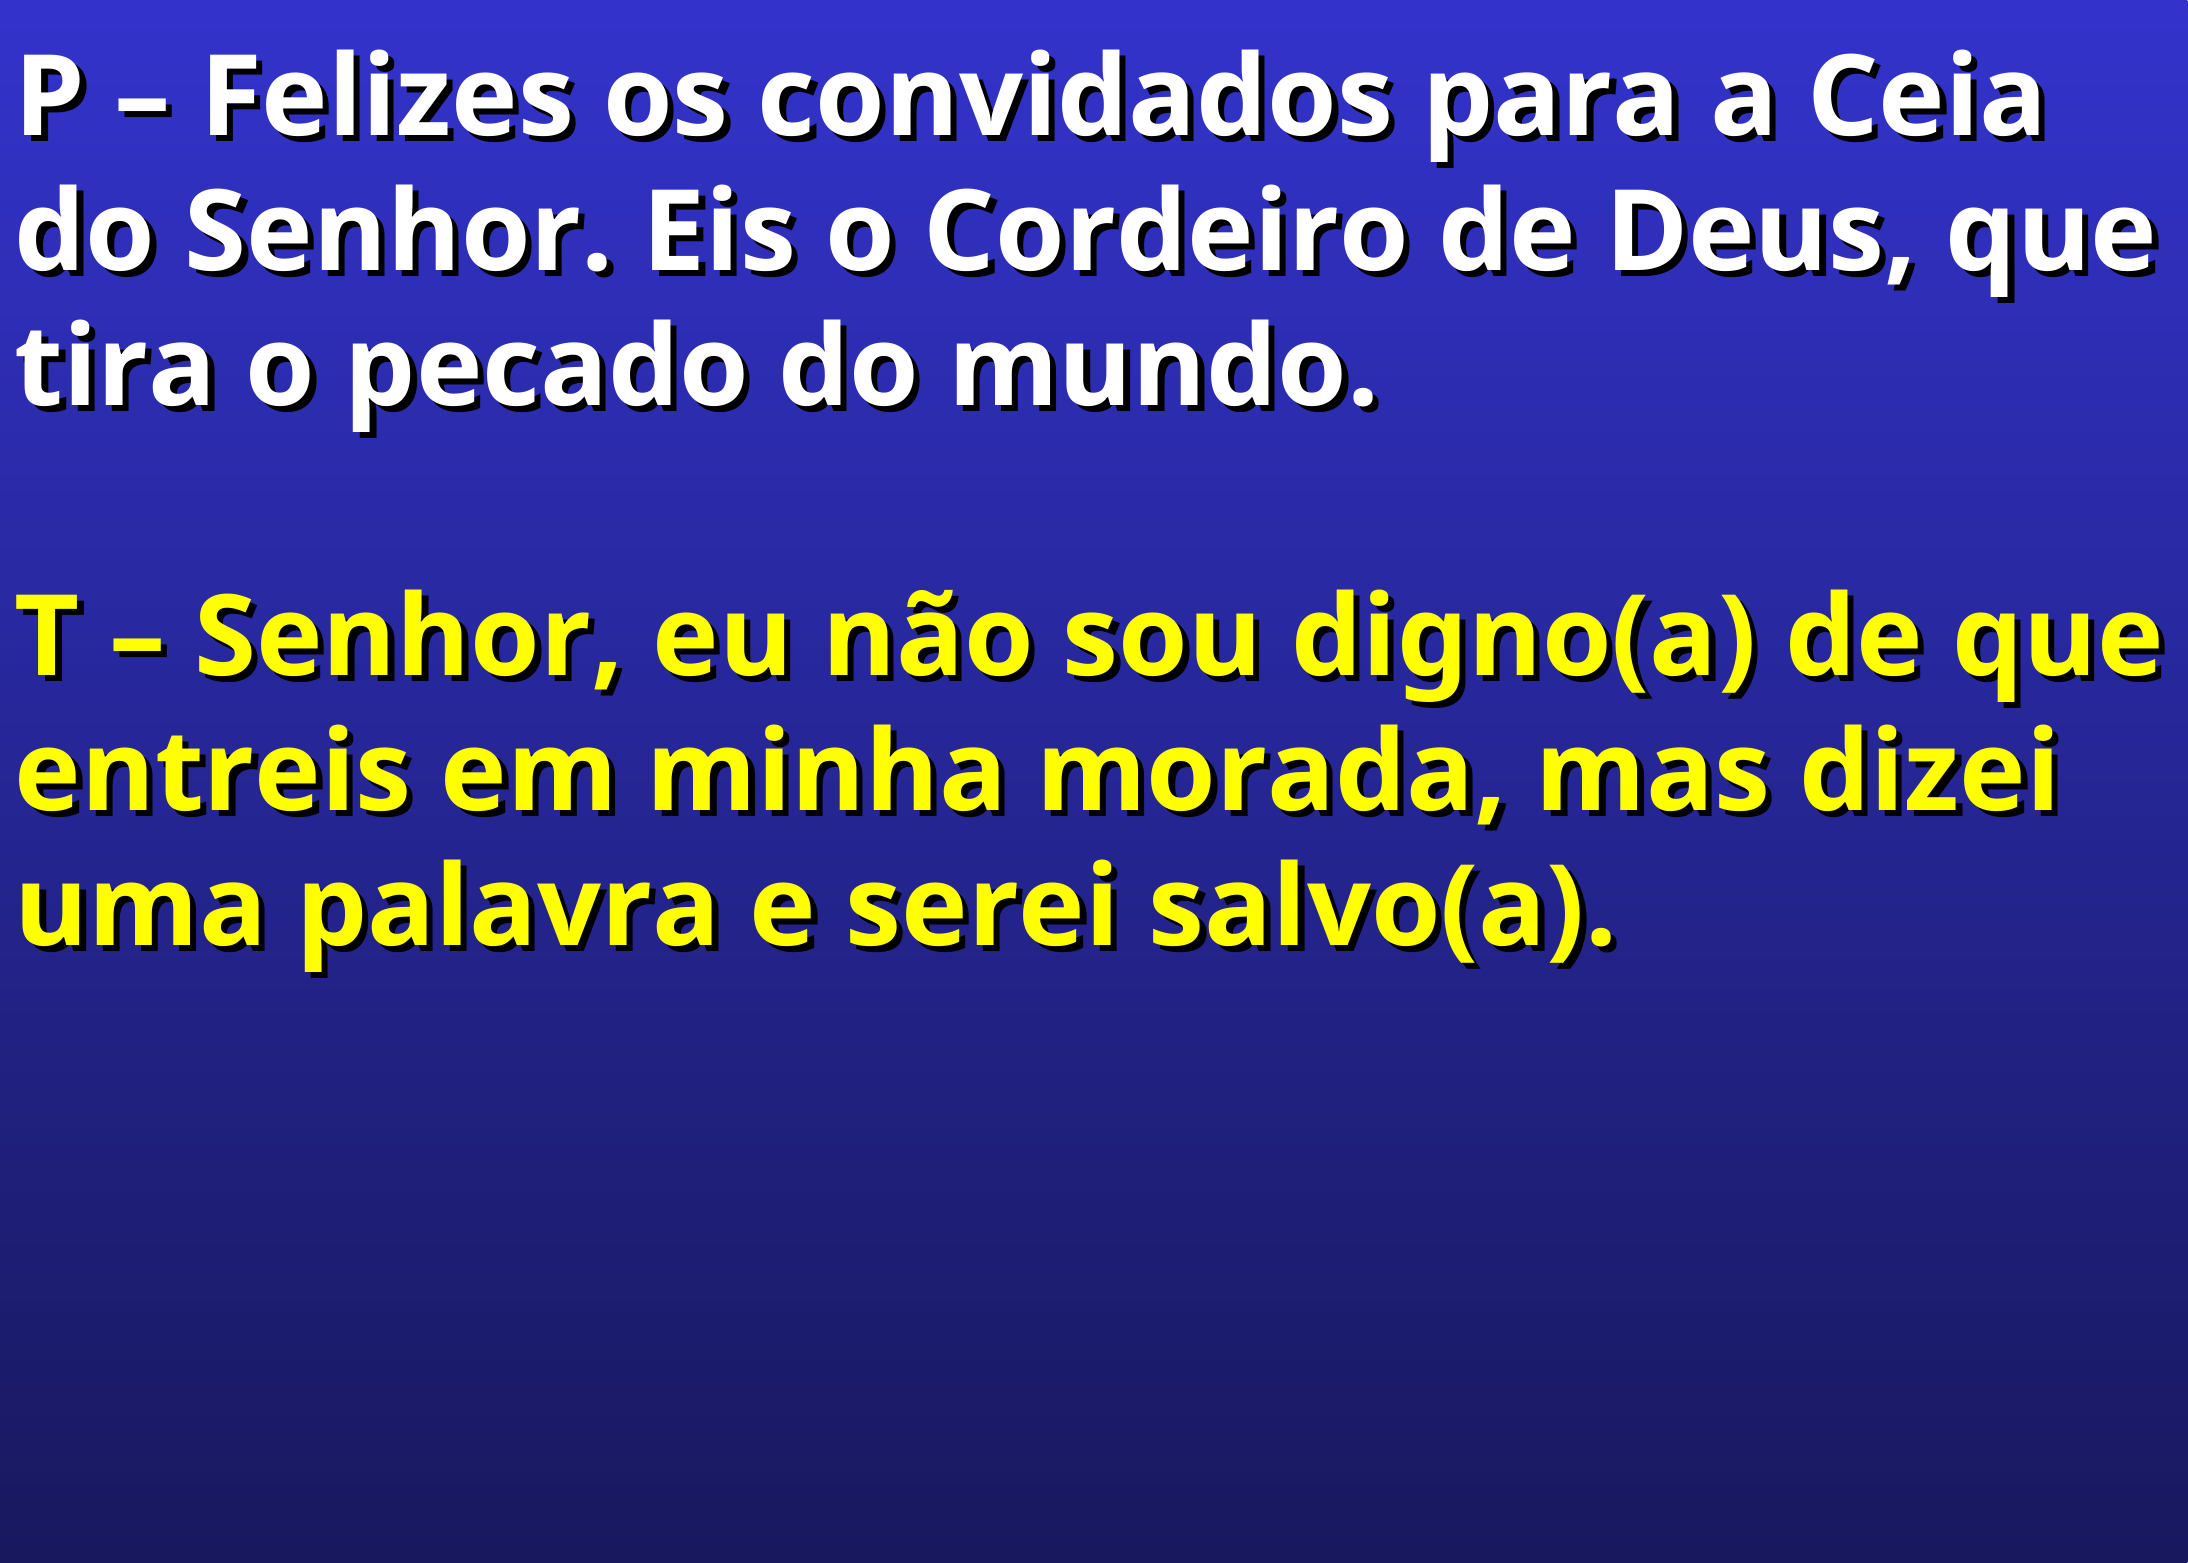

P – Felizes os convidados para a Ceia do Senhor. Eis o Cordeiro de Deus, que tira o pecado do mundo.
T – Senhor, eu não sou digno(a) de que entreis em minha morada, mas dizei uma palavra e serei salvo(a).